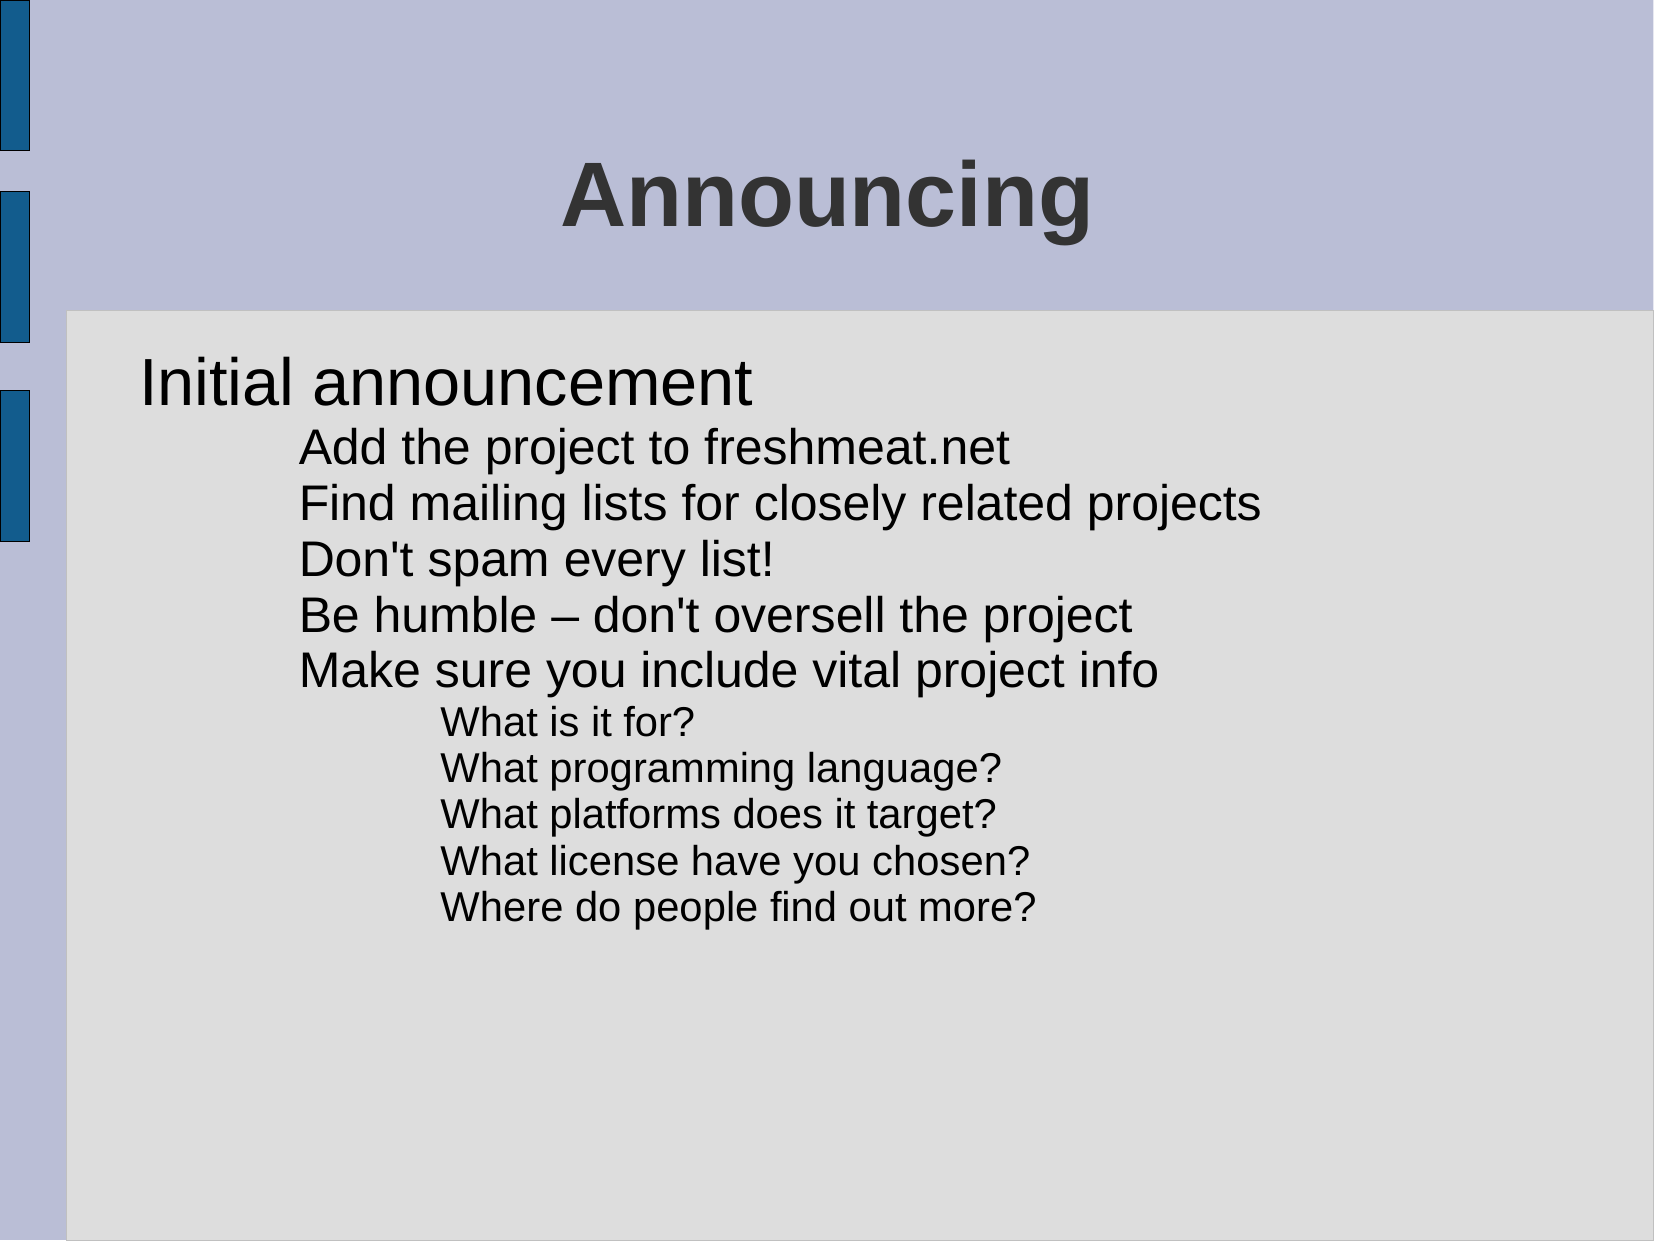

# Announcing
Initial announcement
Add the project to freshmeat.net
Find mailing lists for closely related projects
Don't spam every list!
Be humble – don't oversell the project
Make sure you include vital project info
What is it for?
What programming language?
What platforms does it target?
What license have you chosen?
Where do people find out more?